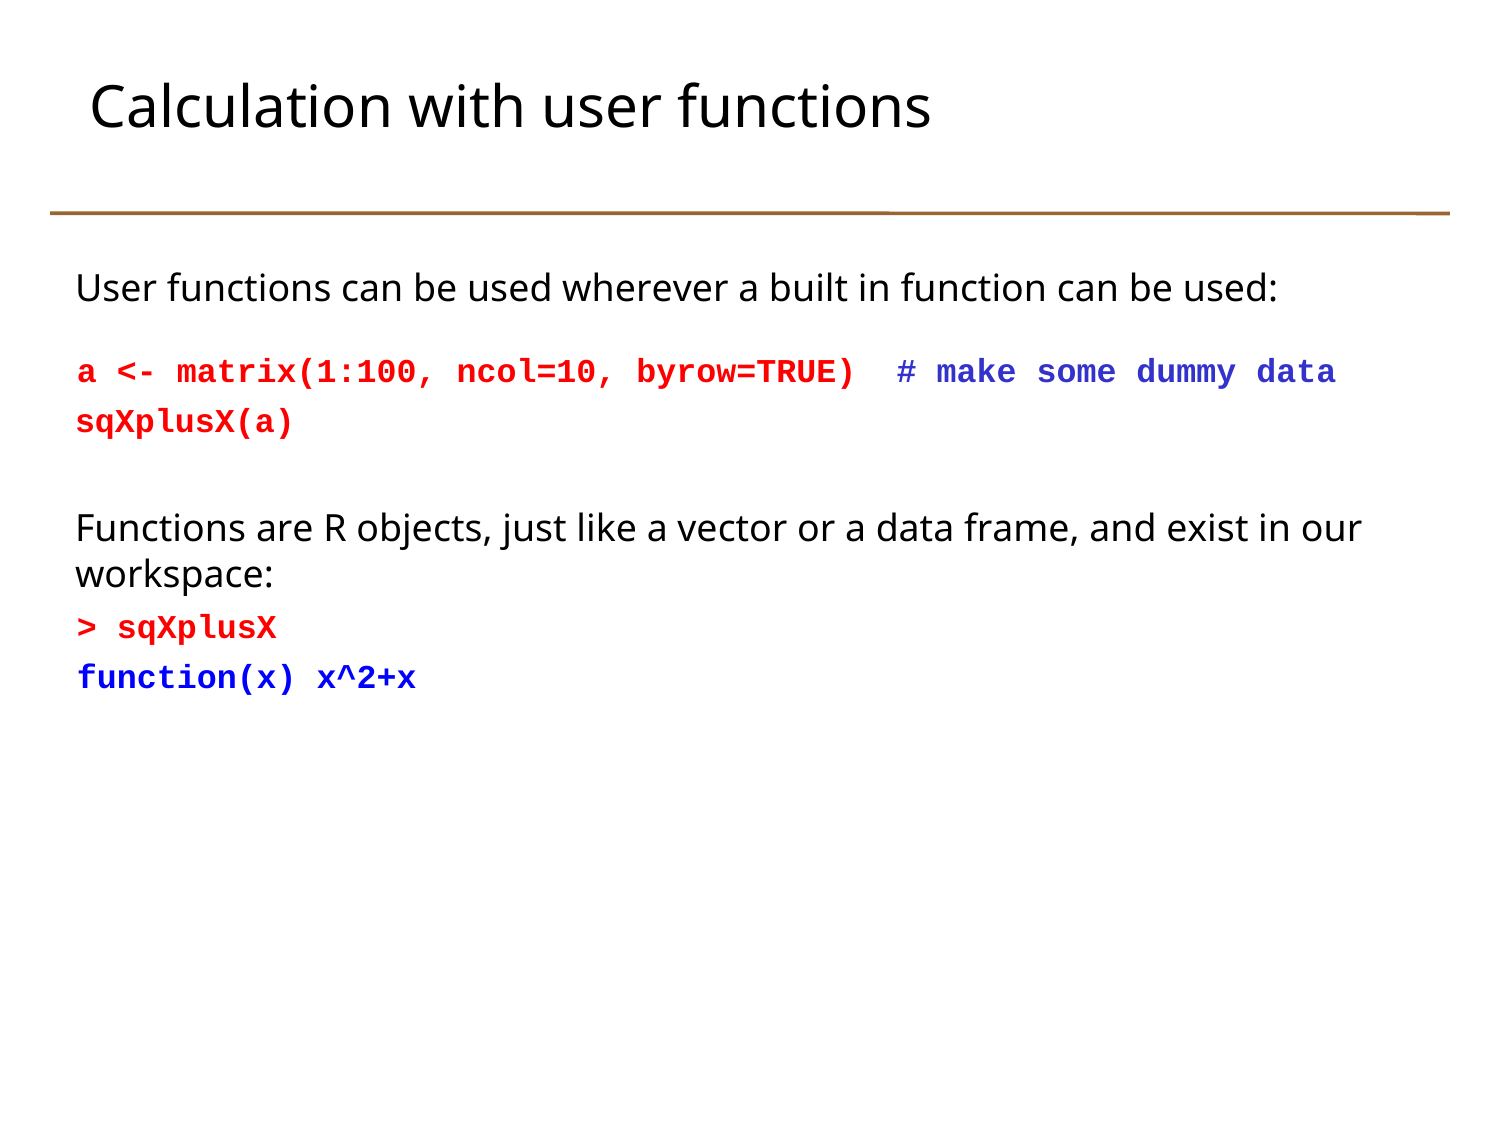

Calculation with user functions
User functions can be used wherever a built in function can be used:
a <- matrix(1:100, ncol=10, byrow=TRUE) # make some dummy data
sqXplusX(a)
Functions are R objects, just like a vector or a data frame, and exist in our workspace:
> sqXplusX
function(x) x^2+x